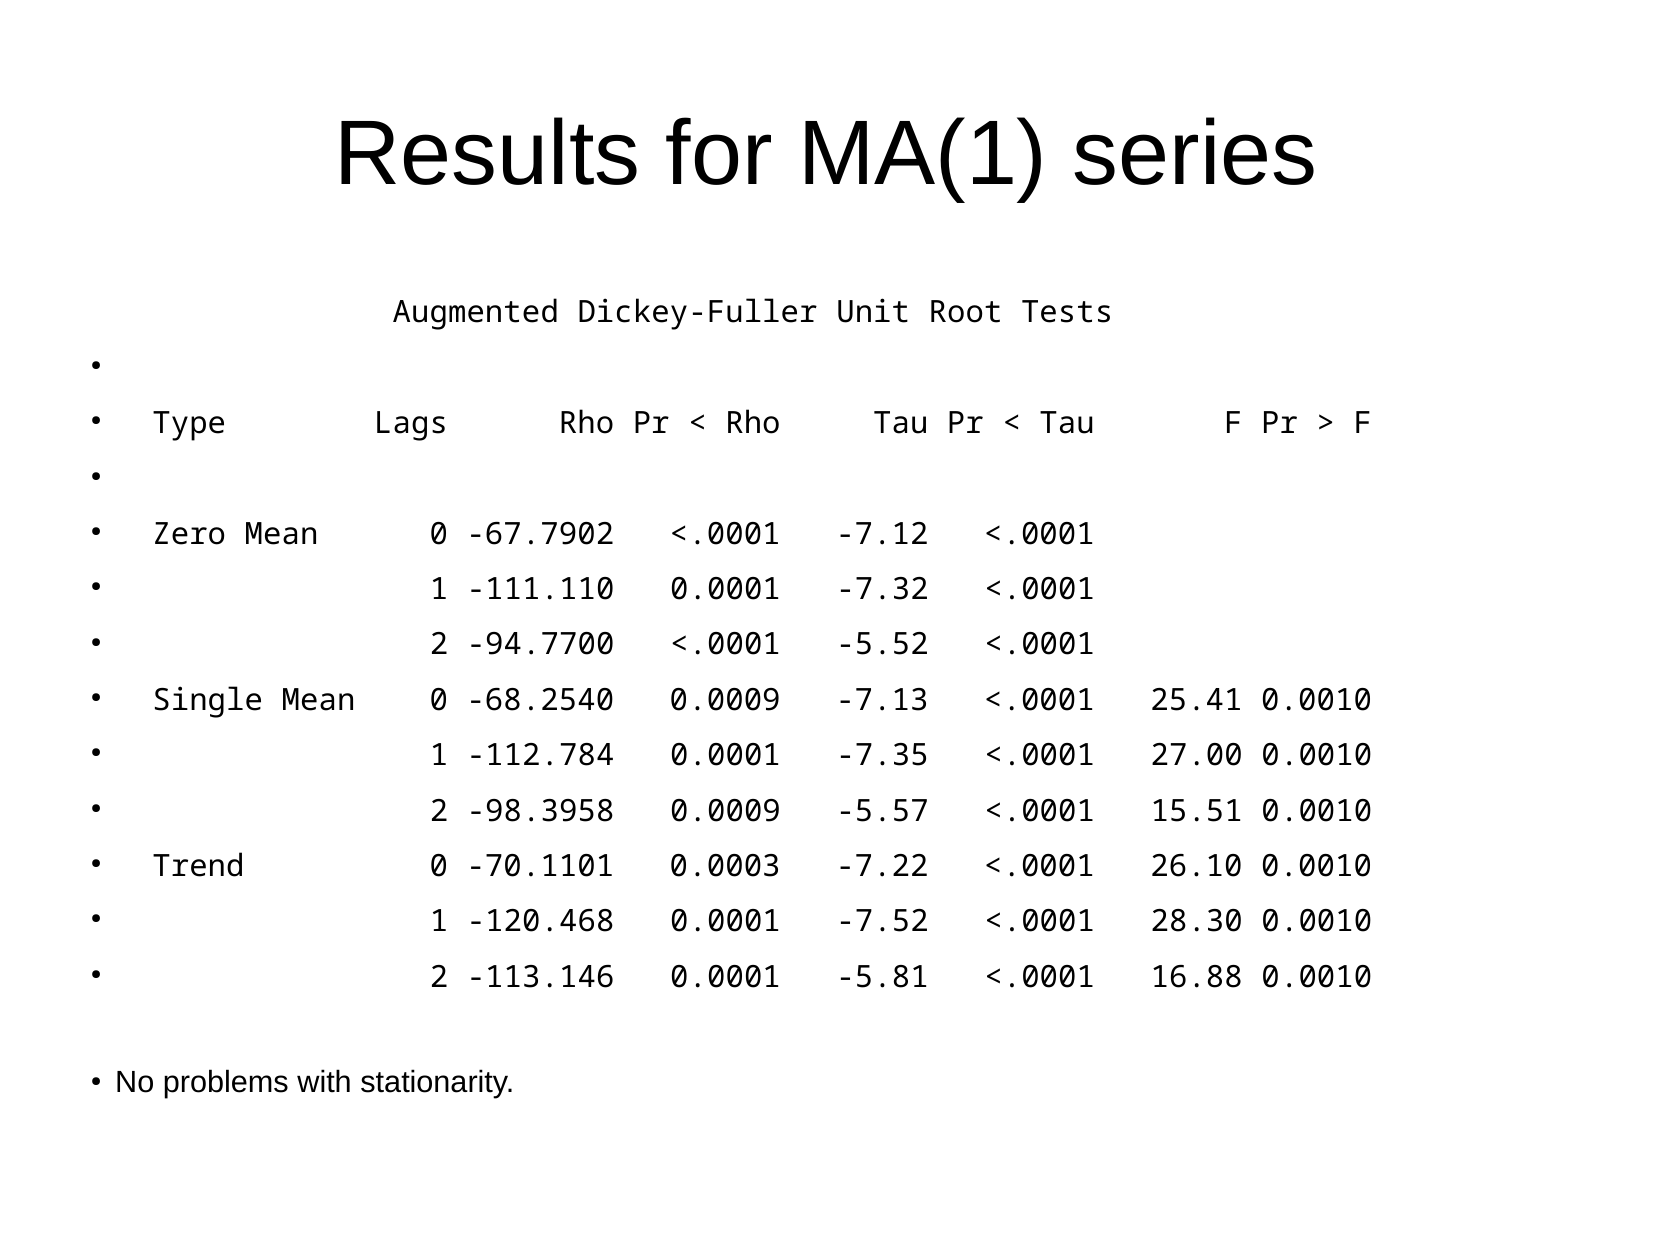

# Results for MA(1) series
 Augmented Dickey-Fuller Unit Root Tests
 Type Lags Rho Pr < Rho Tau Pr < Tau F Pr > F
 Zero Mean 0 -67.7902 <.0001 -7.12 <.0001
 1 -111.110 0.0001 -7.32 <.0001
 2 -94.7700 <.0001 -5.52 <.0001
 Single Mean 0 -68.2540 0.0009 -7.13 <.0001 25.41 0.0010
 1 -112.784 0.0001 -7.35 <.0001 27.00 0.0010
 2 -98.3958 0.0009 -5.57 <.0001 15.51 0.0010
 Trend 0 -70.1101 0.0003 -7.22 <.0001 26.10 0.0010
 1 -120.468 0.0001 -7.52 <.0001 28.30 0.0010
 2 -113.146 0.0001 -5.81 <.0001 16.88 0.0010
No problems with stationarity.